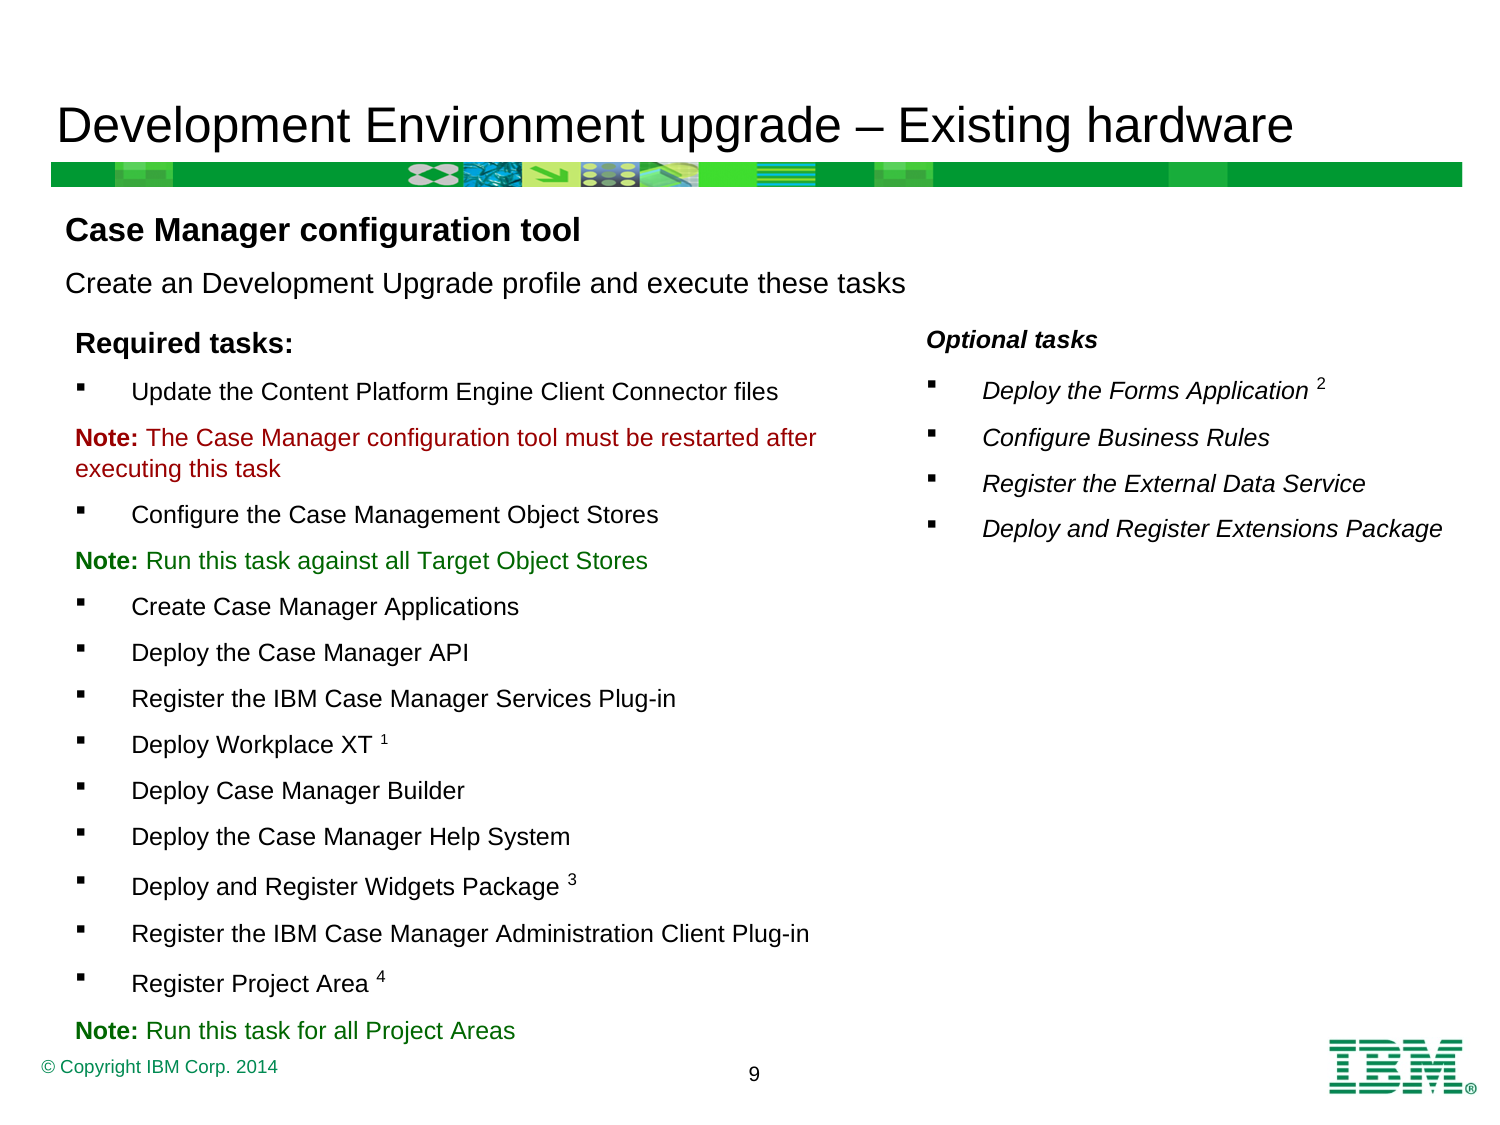

# Development Environment upgrade – Existing hardware
Case Manager configuration tool
Create an Development Upgrade profile and execute these tasks
Required tasks:
Update the Content Platform Engine Client Connector files
Note: The Case Manager configuration tool must be restarted after executing this task
Configure the Case Management Object Stores
Note: Run this task against all Target Object Stores
Create Case Manager Applications
Deploy the Case Manager API
Register the IBM Case Manager Services Plug-in
Deploy Workplace XT 1
Deploy Case Manager Builder
Deploy the Case Manager Help System
Deploy and Register Widgets Package 3
Register the IBM Case Manager Administration Client Plug-in
Register Project Area 4
Note: Run this task for all Project Areas
Optional tasks
Deploy the Forms Application 2
Configure Business Rules
Register the External Data Service
Deploy and Register Extensions Package
9